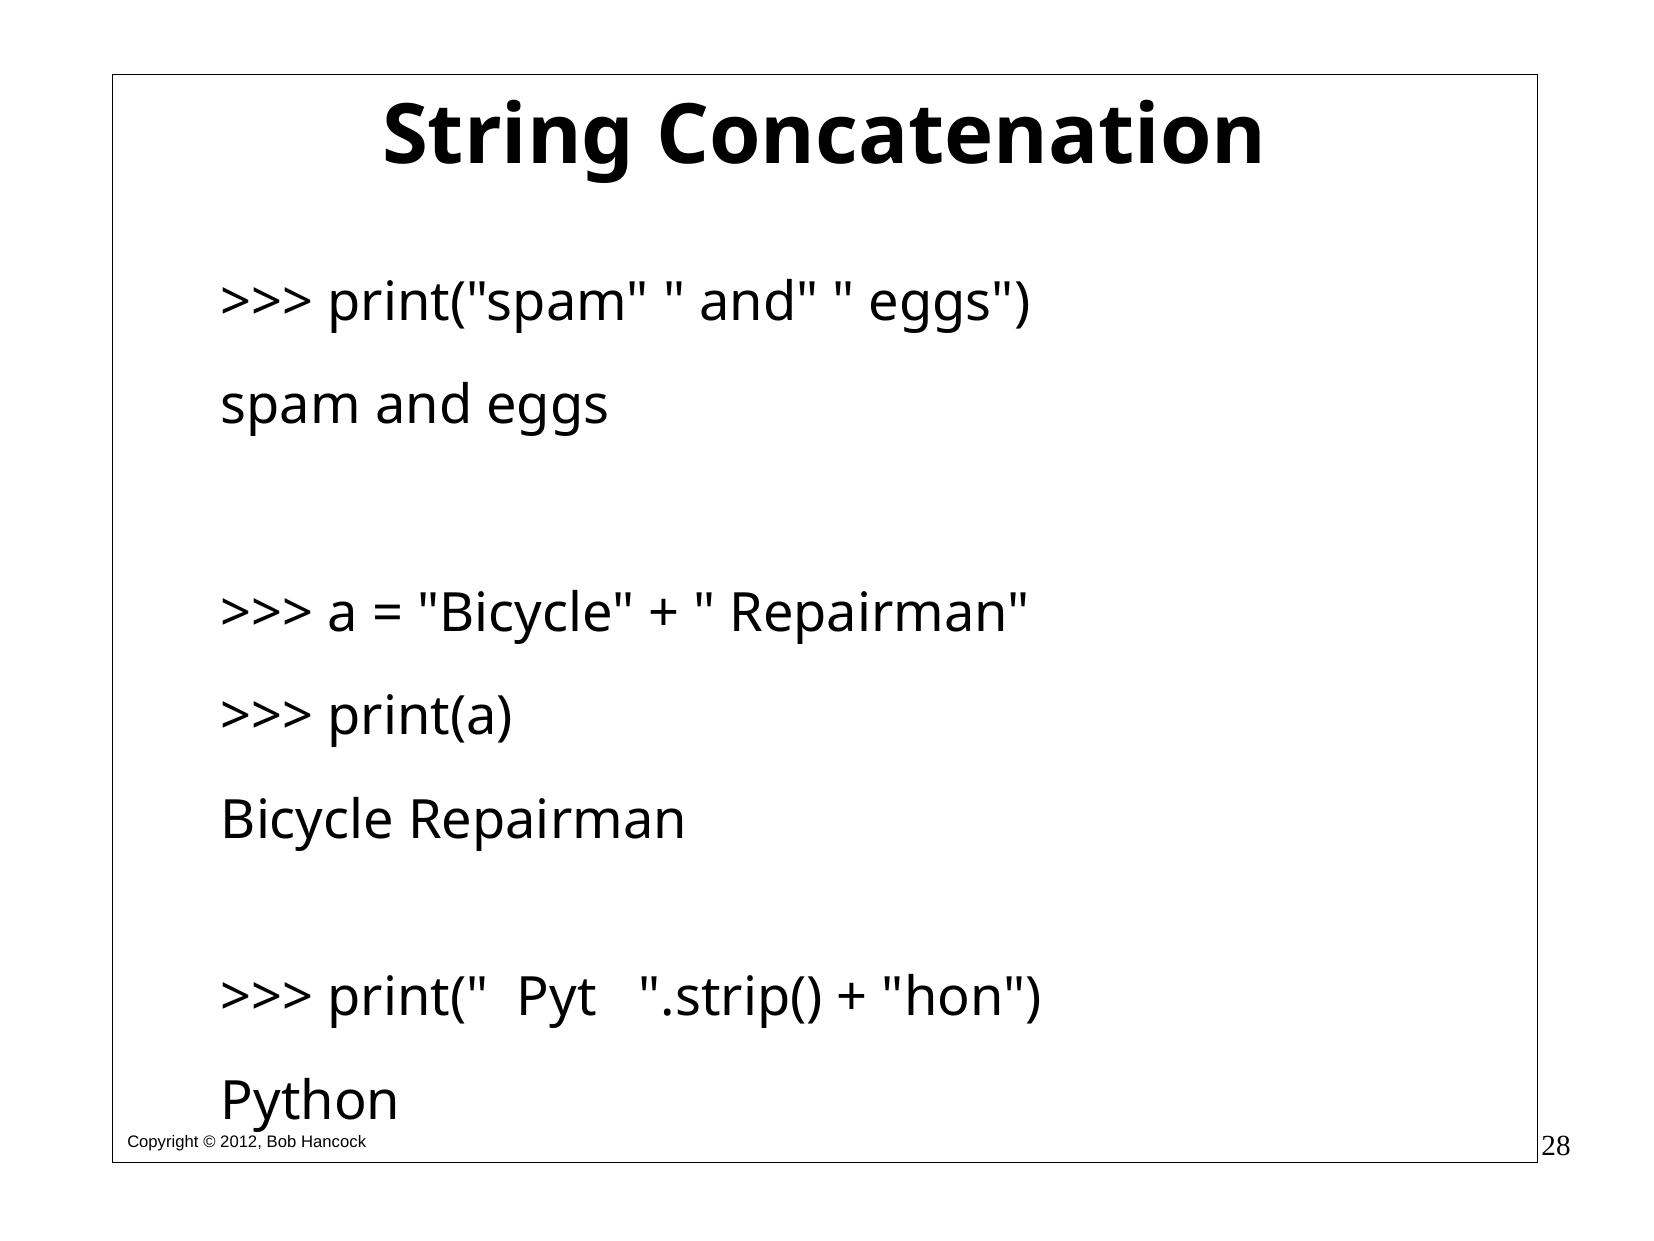

# String Concatenation
>>> print("spam" " and" " eggs")
spam and eggs
>>> a = "Bicycle" + " Repairman"
>>> print(a)
Bicycle Repairman
>>> print(" Pyt ".strip() + "hon")
Python
Copyright © 2012, Bob Hancock
28